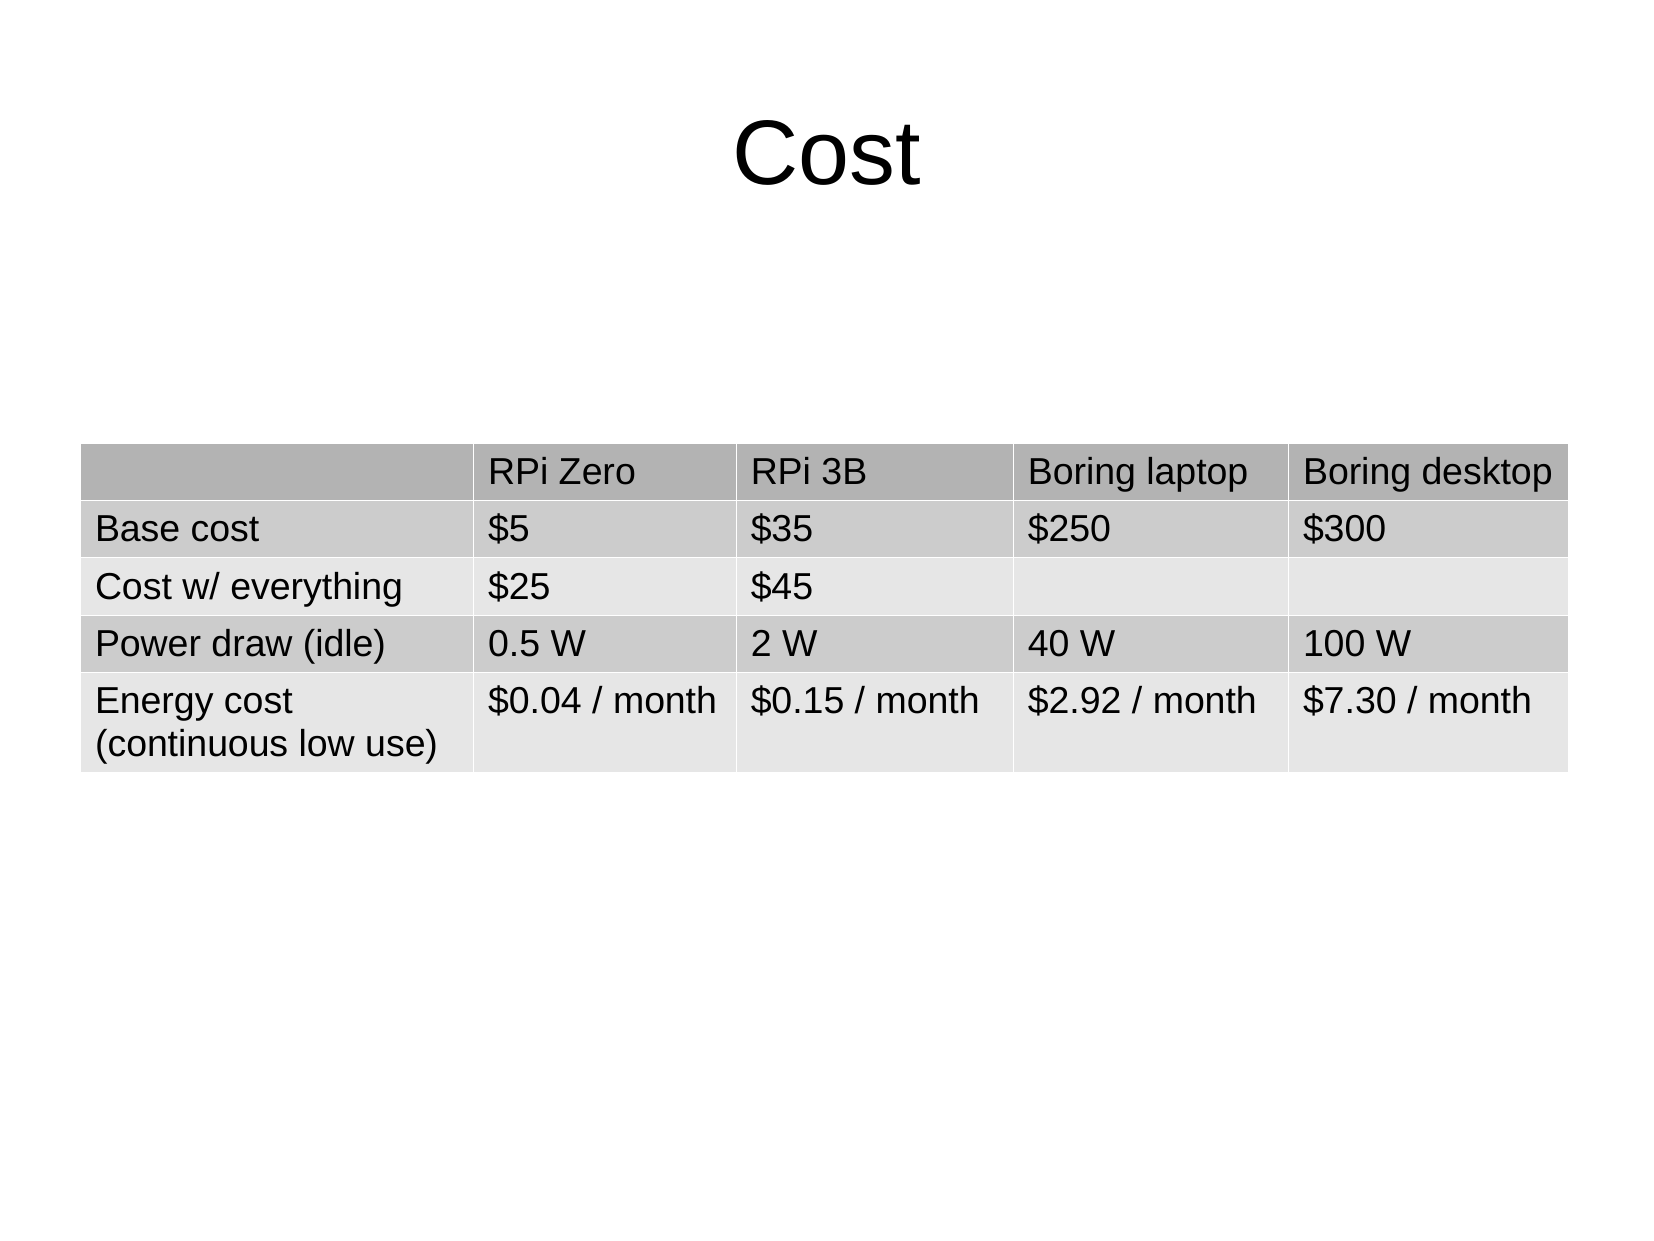

# Cost
| | RPi Zero | RPi 3B | Boring laptop | Boring desktop |
| --- | --- | --- | --- | --- |
| Base cost | $5 | $35 | $250 | $300 |
| Cost w/ everything | $25 | $45 | | |
| Power draw (idle) | 0.5 W | 2 W | 40 W | 100 W |
| Energy cost (continuous low use) | $0.04 / month | $0.15 / month | $2.92 / month | $7.30 / month |